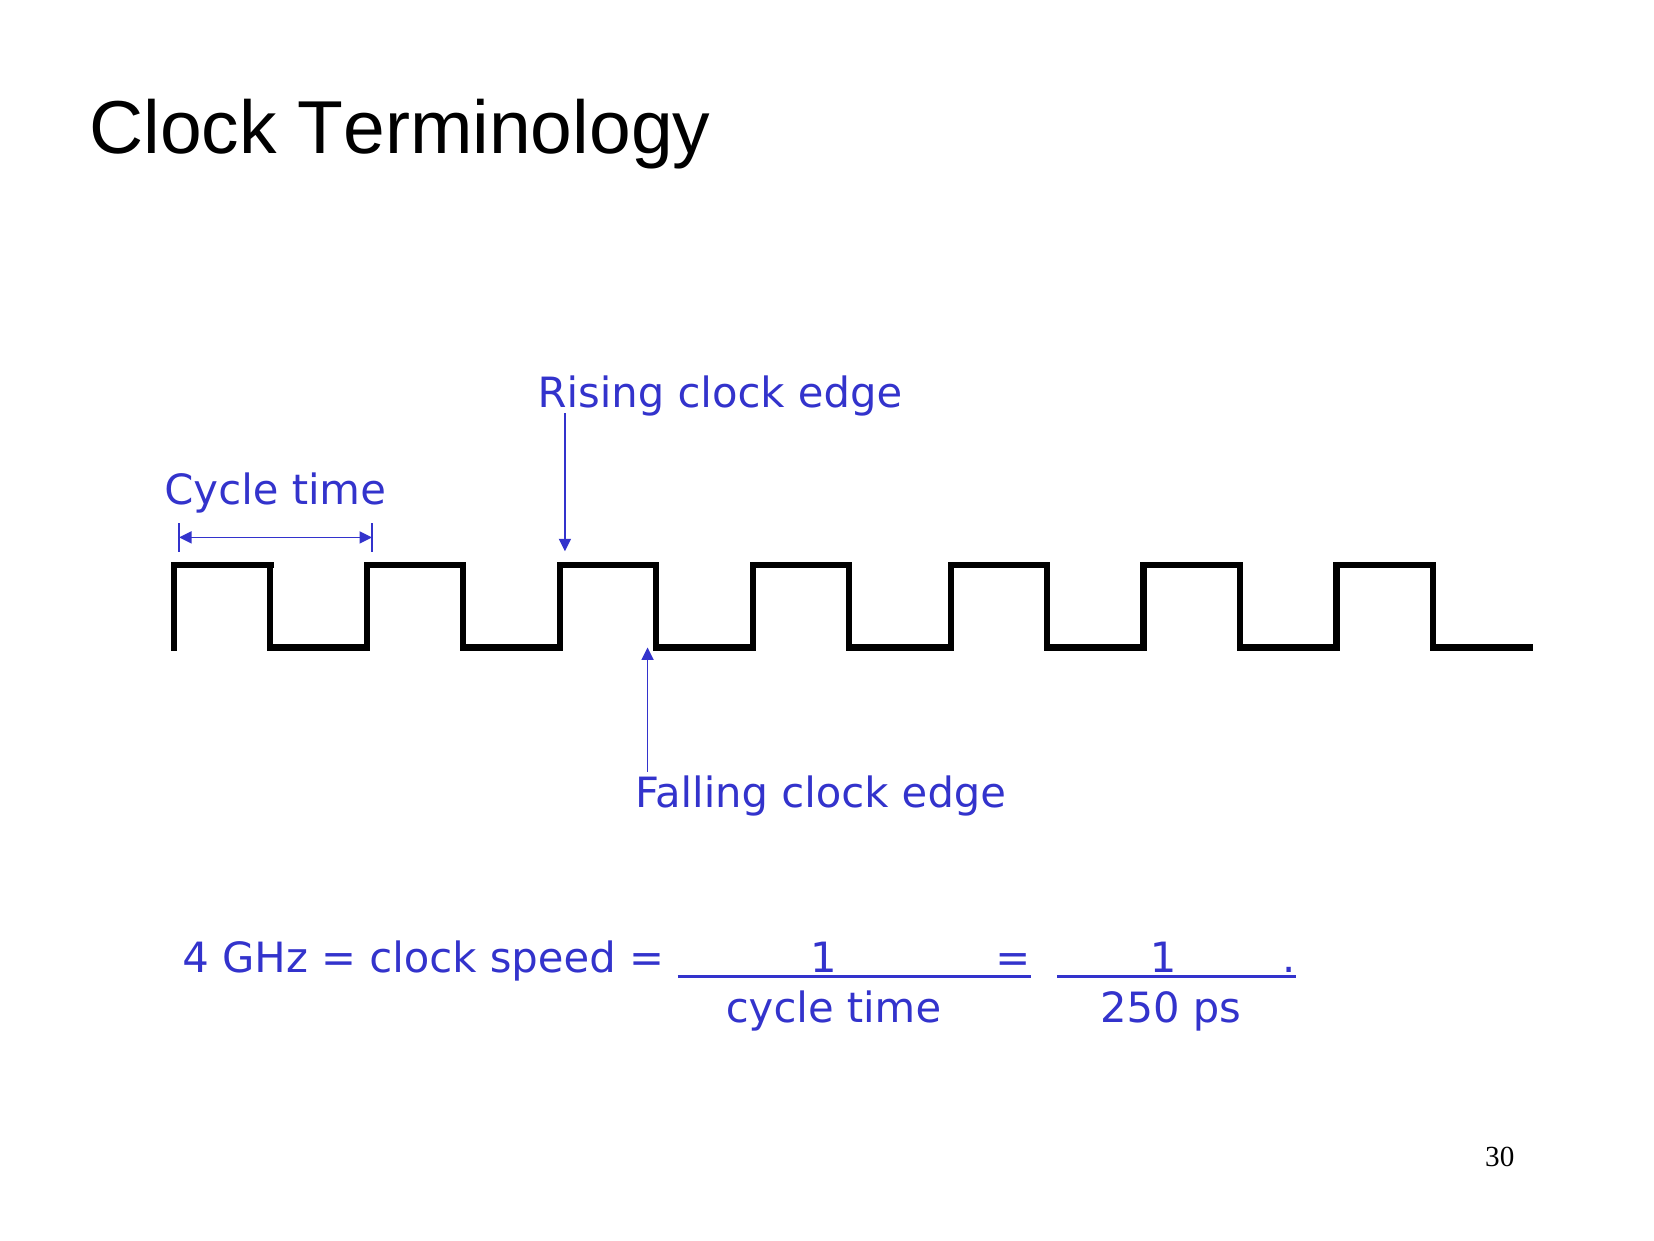

Clock Terminology
Rising clock edge
Cycle time
Falling clock edge
4 GHz = clock speed = 1 = 1 .
 cycle time 250 ps